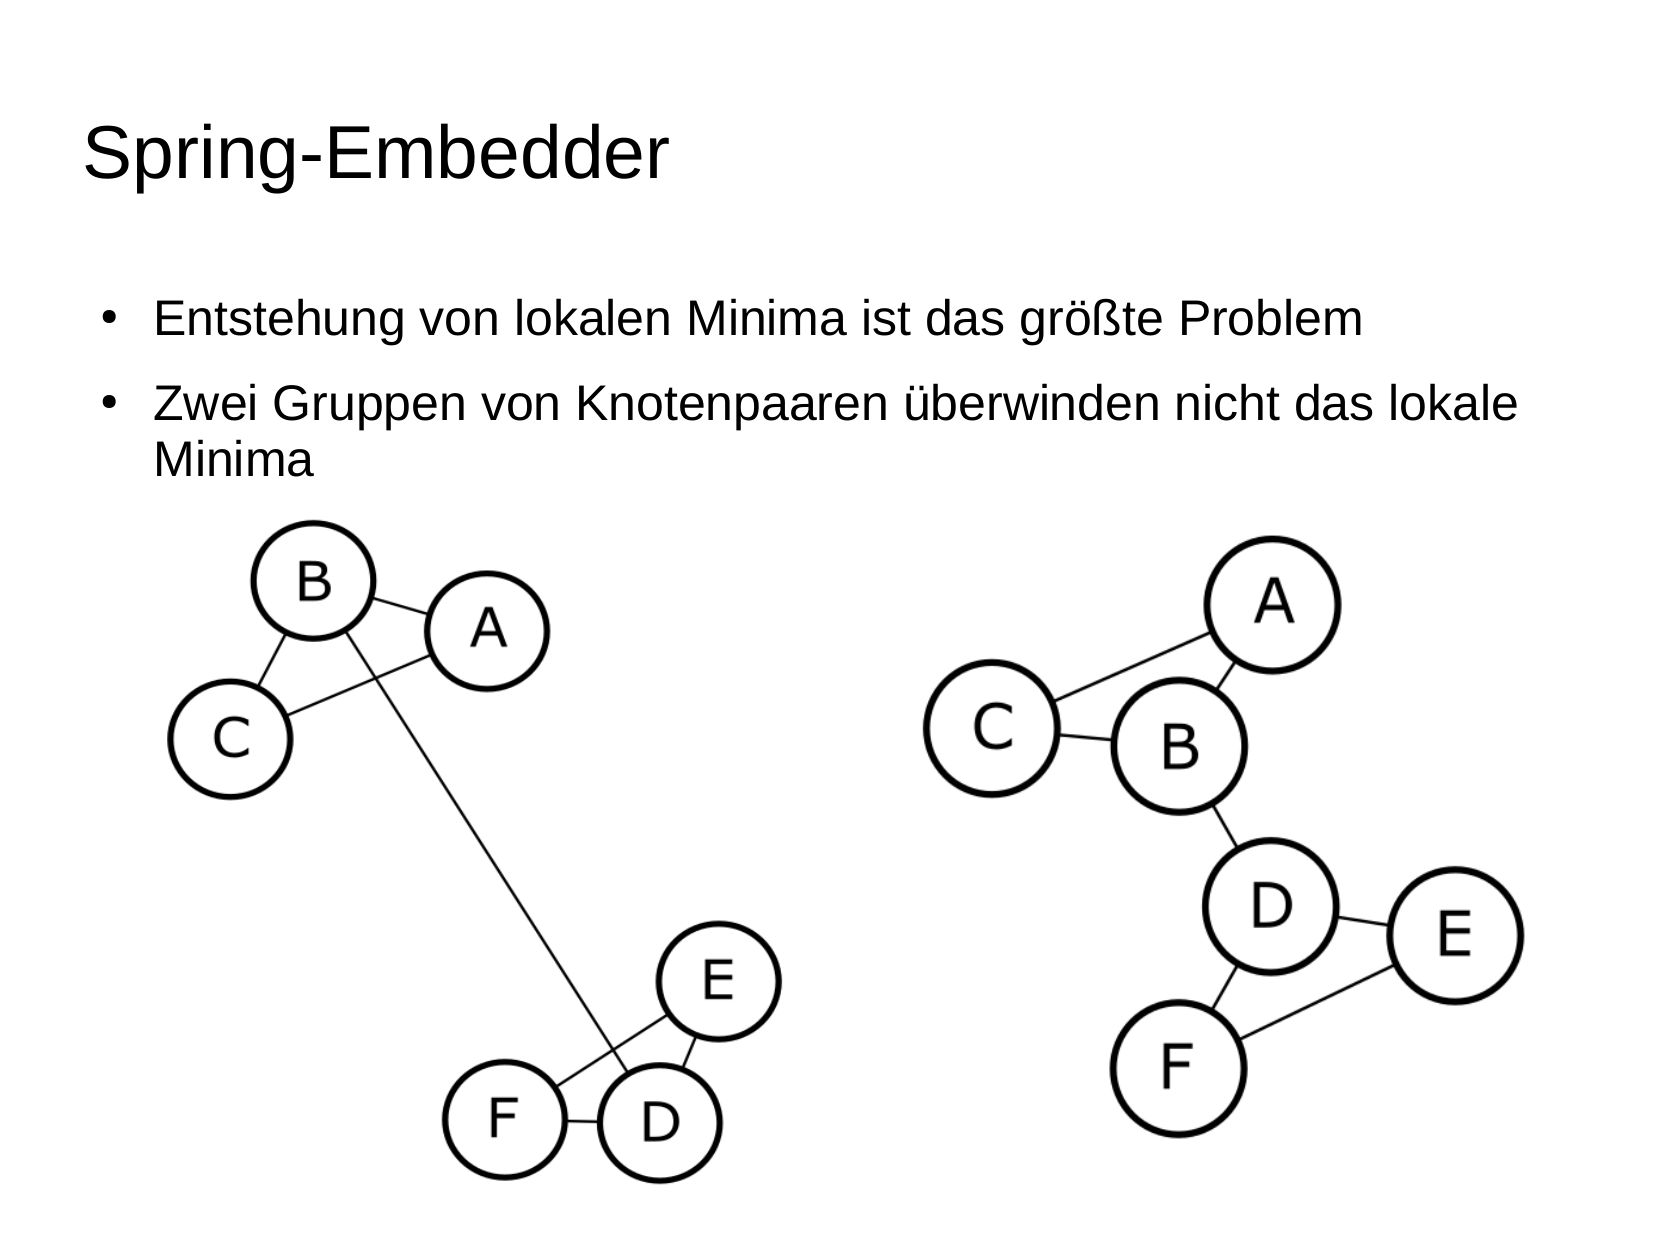

# Spring-Embedder
Entstehung von lokalen Minima ist das größte Problem
Zwei Gruppen von Knotenpaaren überwinden nicht das lokale Minima